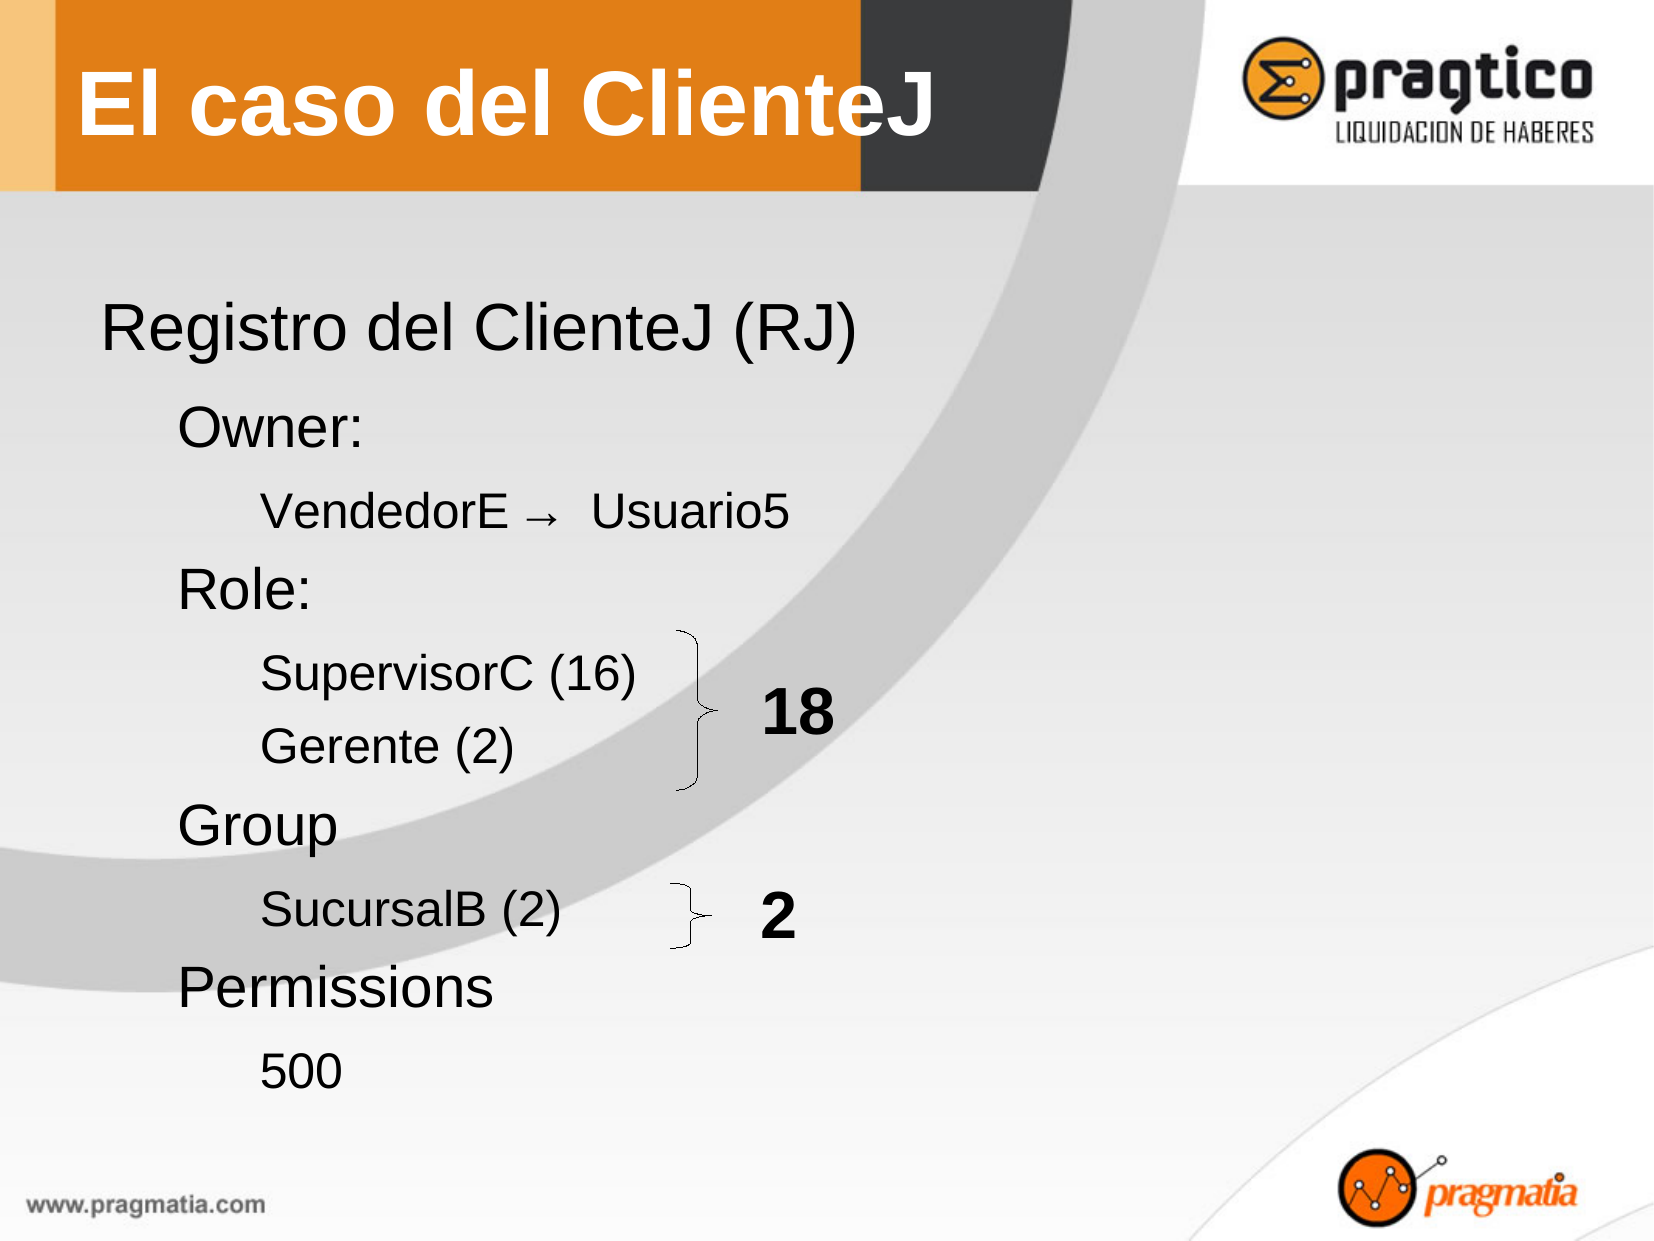

# El caso del ClienteJ
Registro del ClienteJ (RJ)
Owner:
VendedorE	→	Usuario5
Role:
SupervisorC (16)
Gerente (2)
Group
SucursalB (2)
Permissions
500
18
2